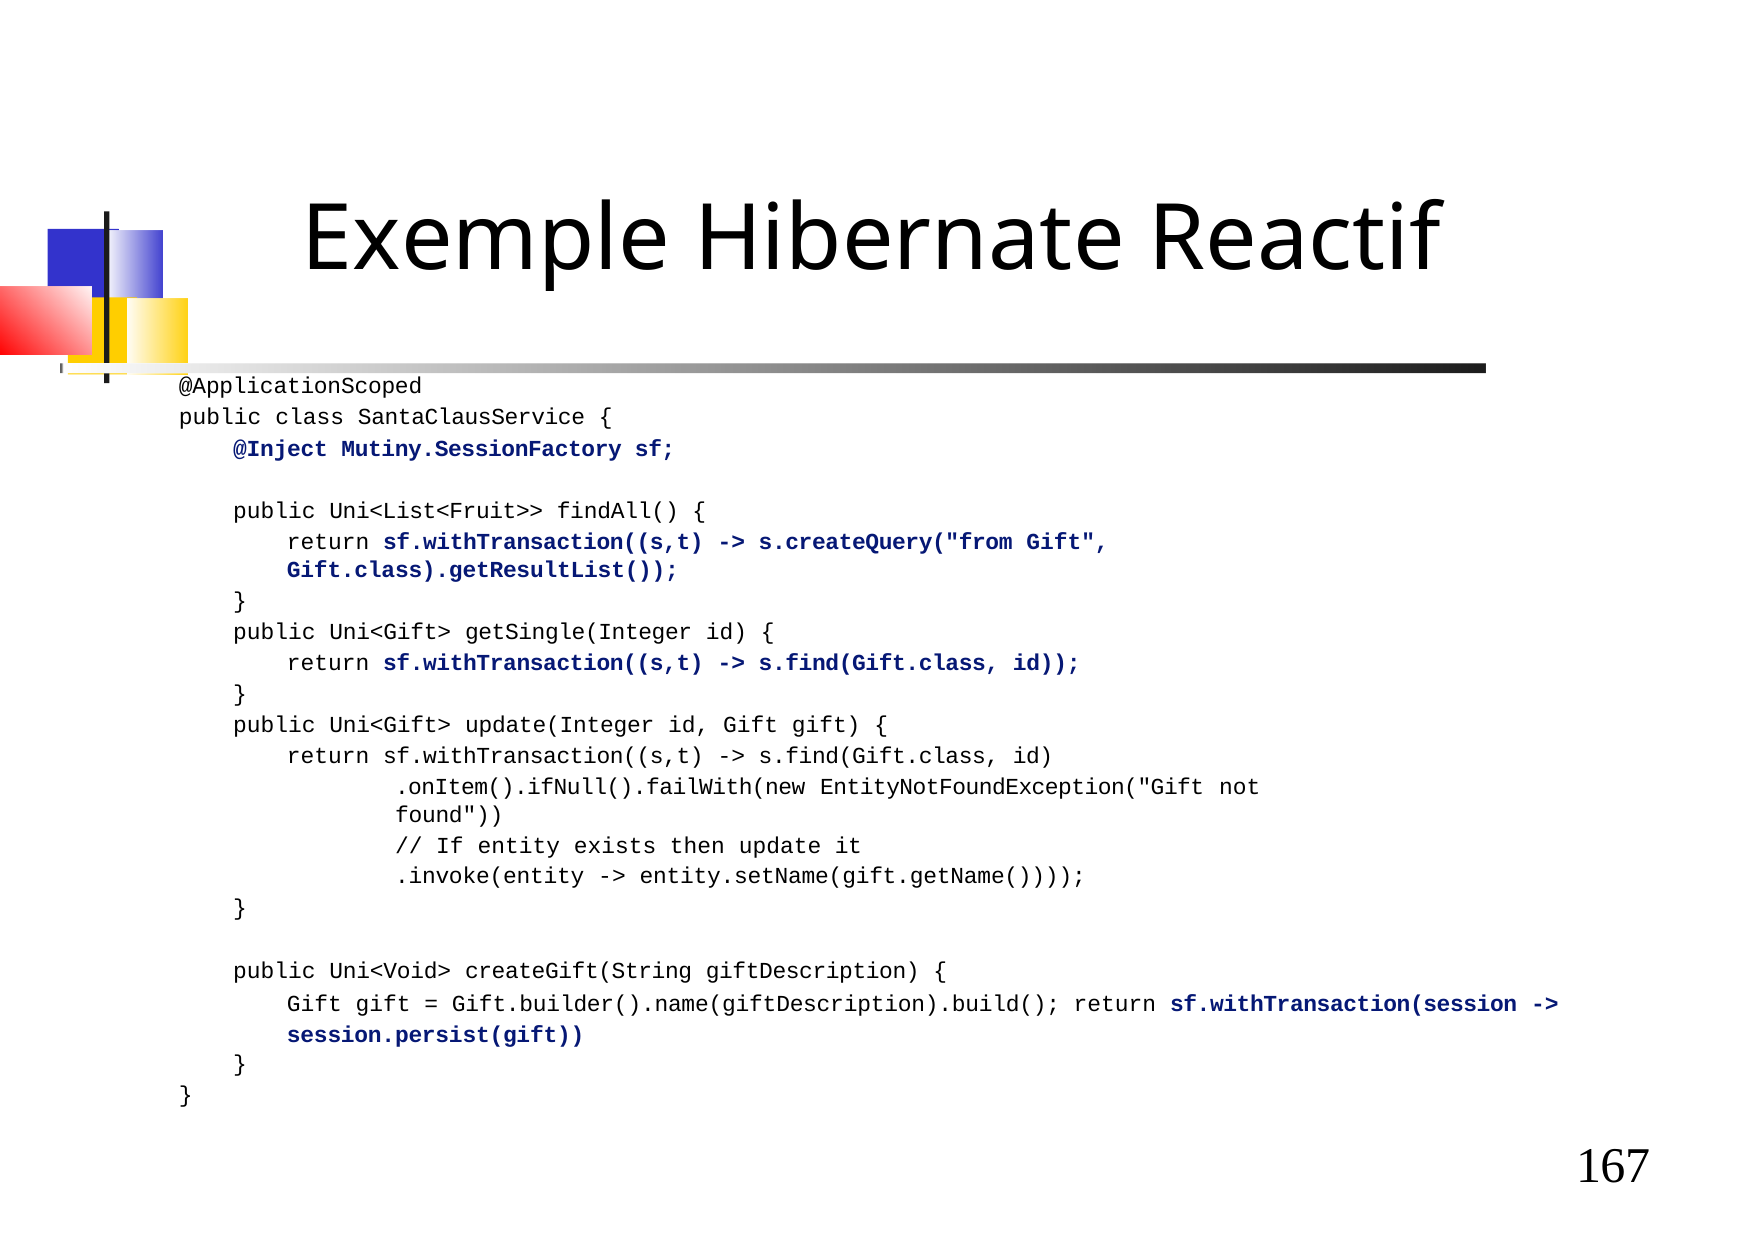

# Exemple Hibernate Reactif
@ApplicationScoped
public class SantaClausService {
@Inject Mutiny.SessionFactory sf;
public Uni<List<Fruit>> findAll() {
return sf.withTransaction((s,t) -> s.createQuery("from Gift", Gift.class).getResultList());
}
public Uni<Gift> getSingle(Integer id) {
return sf.withTransaction((s,t) -> s.find(Gift.class, id));
}
public Uni<Gift> update(Integer id, Gift gift) {
return sf.withTransaction((s,t) -> s.find(Gift.class, id)
.onItem().ifNull().failWith(new EntityNotFoundException("Gift not found"))
// If entity exists then update it
.invoke(entity -> entity.setName(gift.getName())));
}
public Uni<Void> createGift(String giftDescription) {
Gift gift = Gift.builder().name(giftDescription).build(); return sf.withTransaction(session -> session.persist(gift))
}
}
167